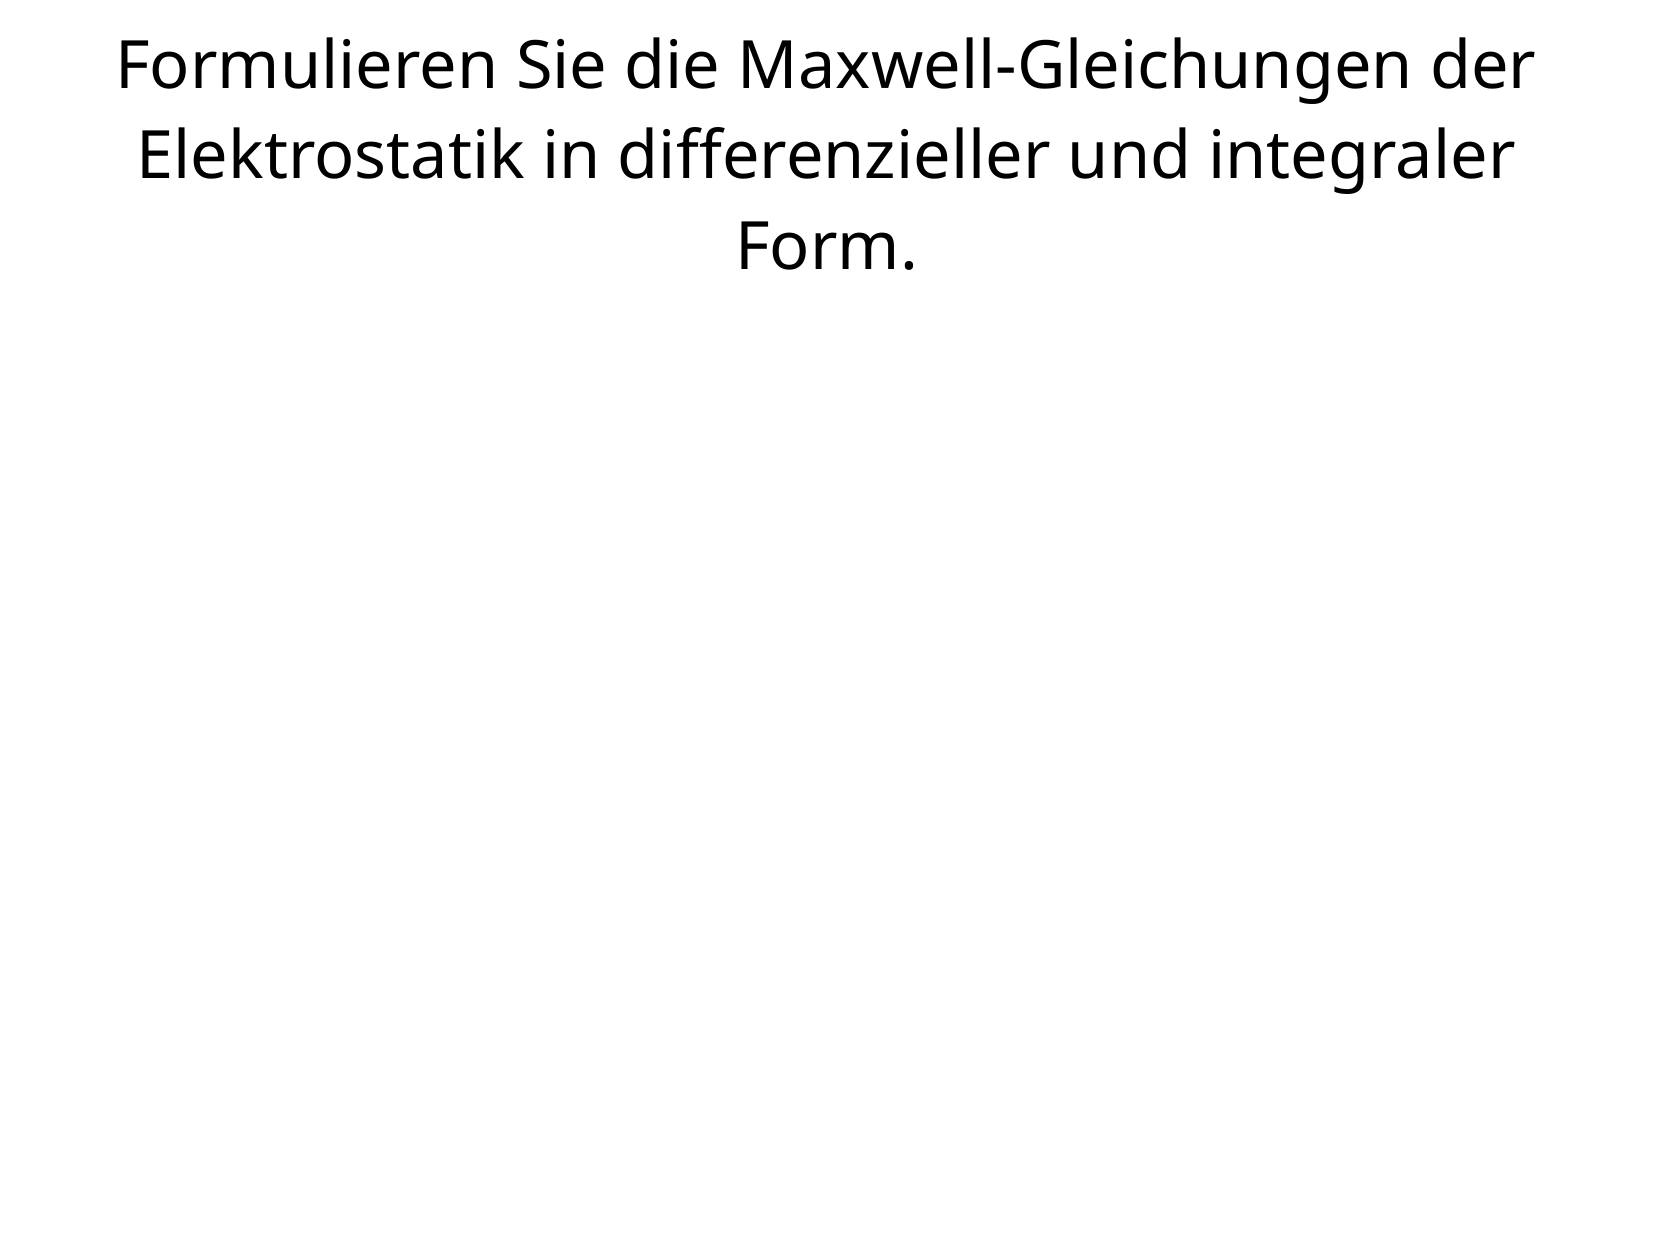

# Formulieren Sie die Maxwell-Gleichungen der Elektrostatik in differenzieller und integraler Form.